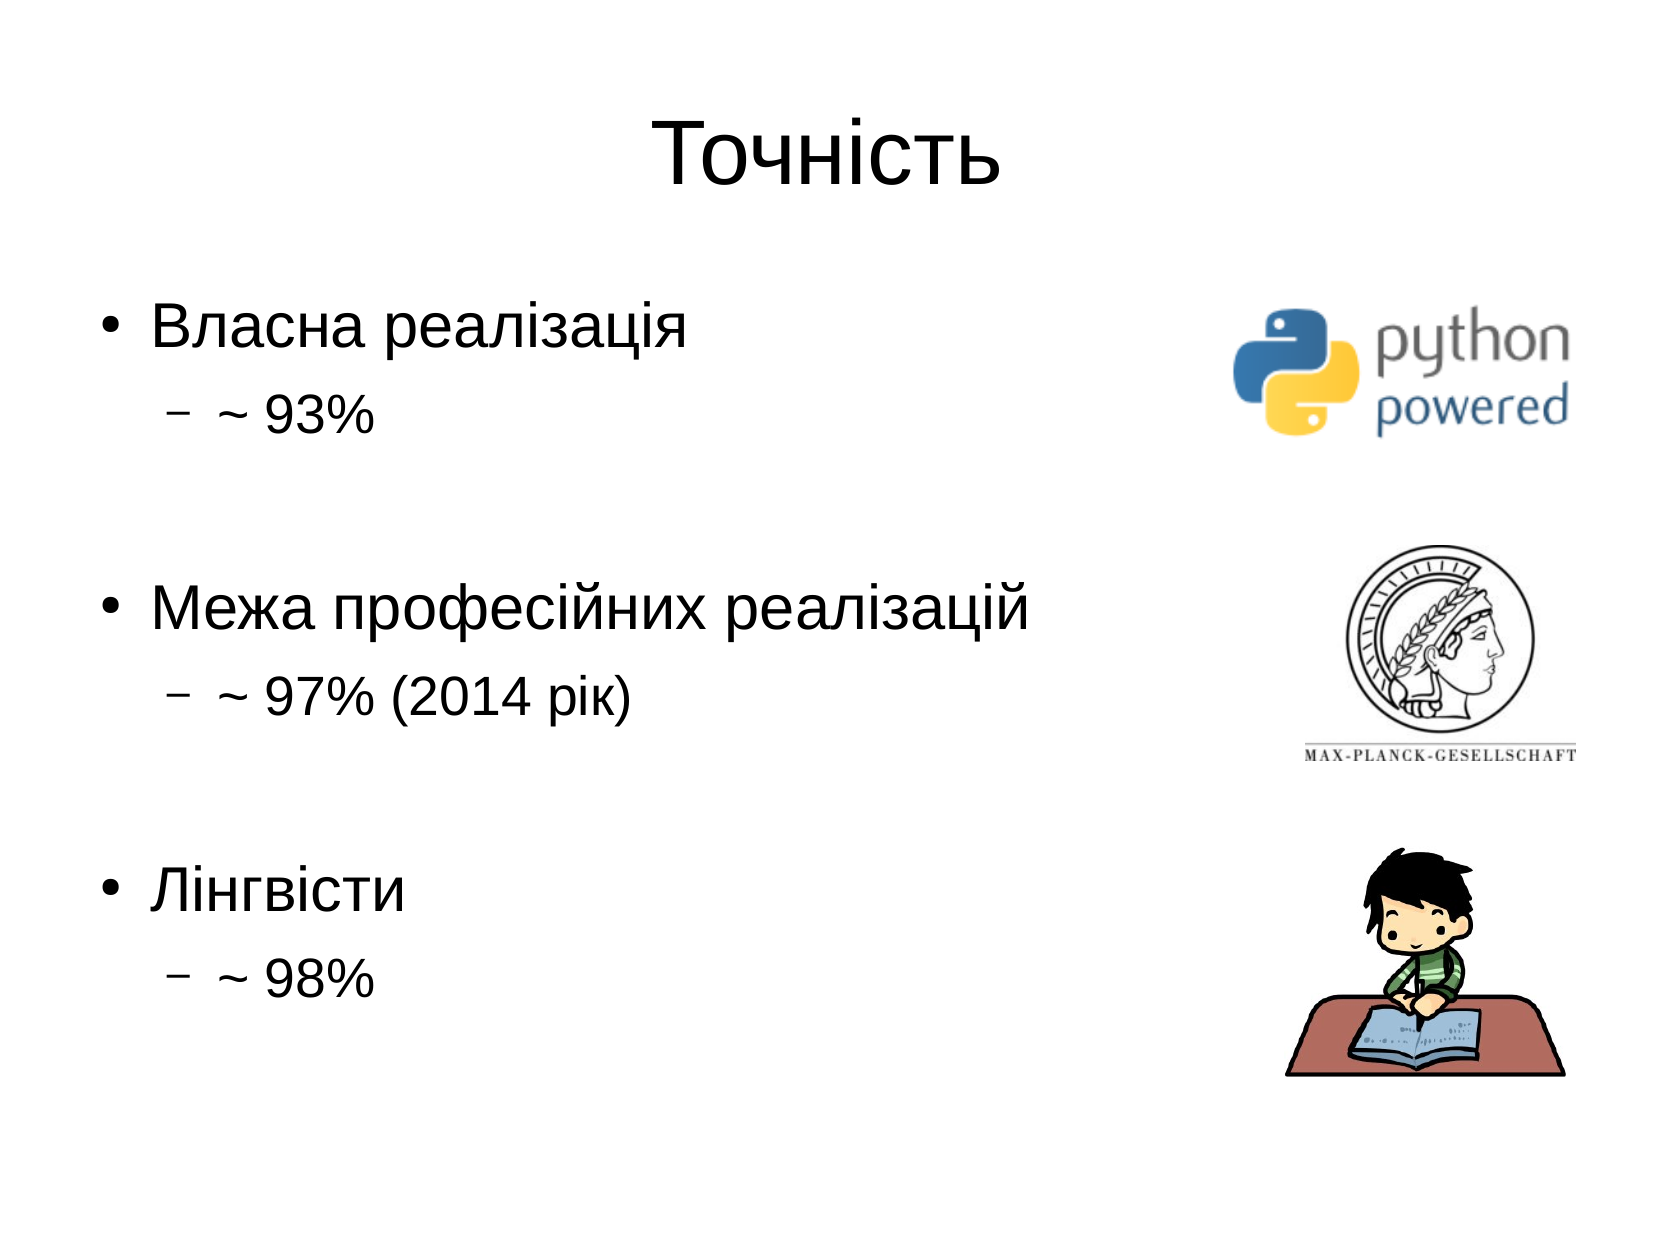

# Точність
Власна реалізація
~ 93%
Межа професійних реалізацій
~ 97% (2014 рік)
Лінгвісти
~ 98%